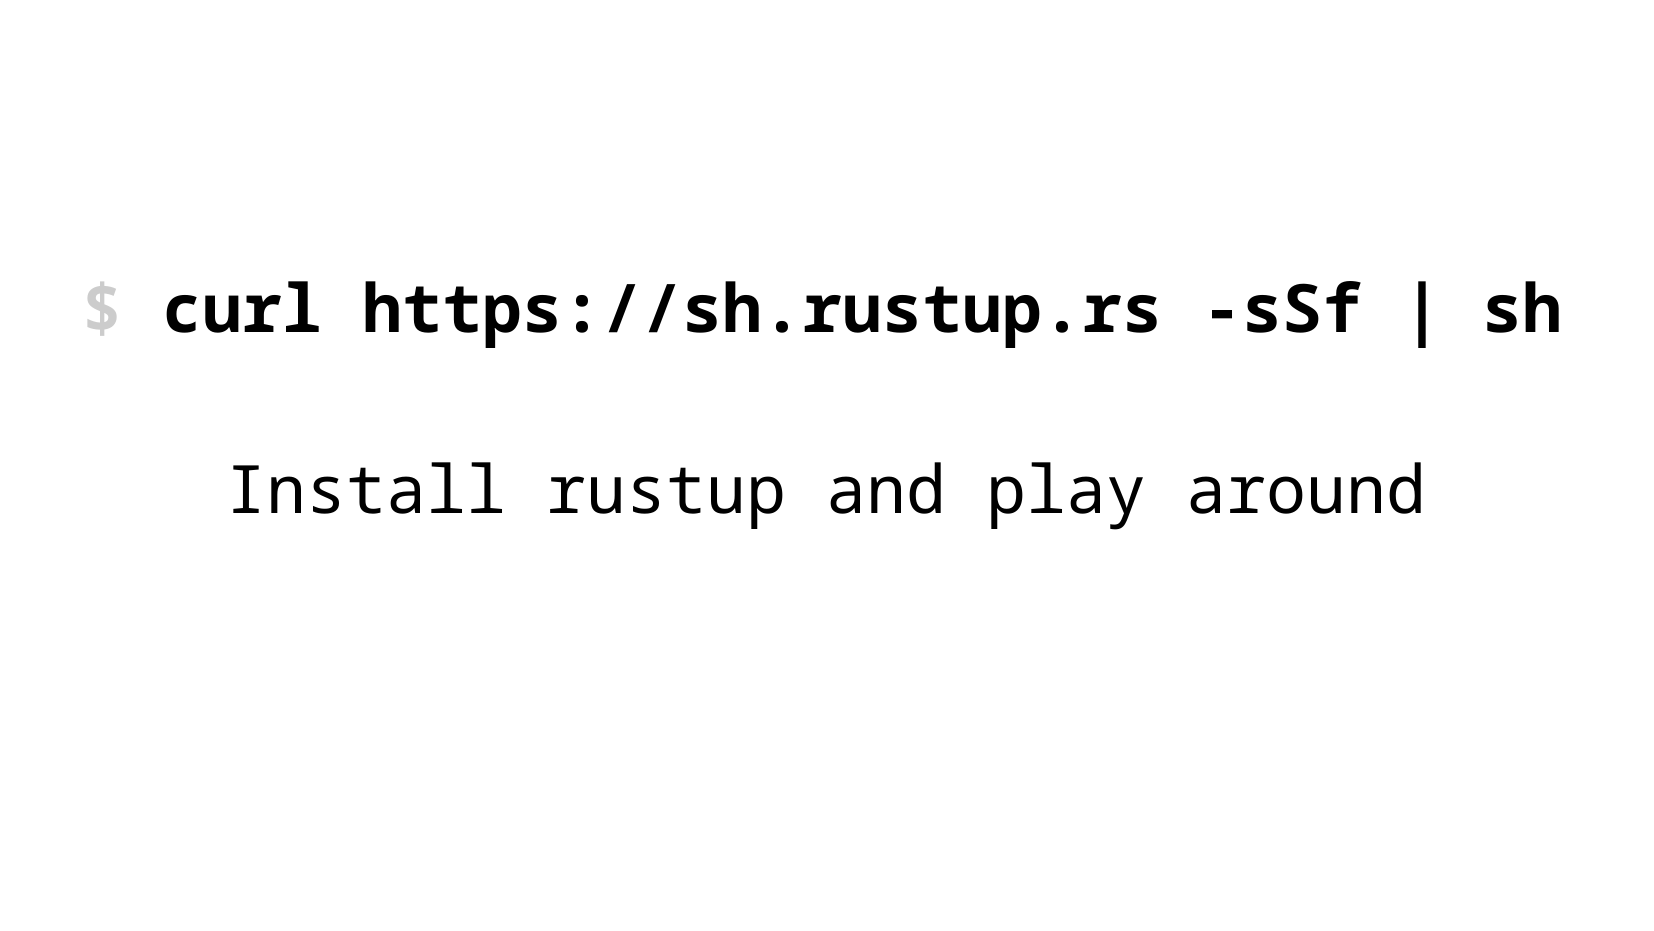

# $ curl https://sh.rustup.rs -sSf | sh
Install rustup and play around